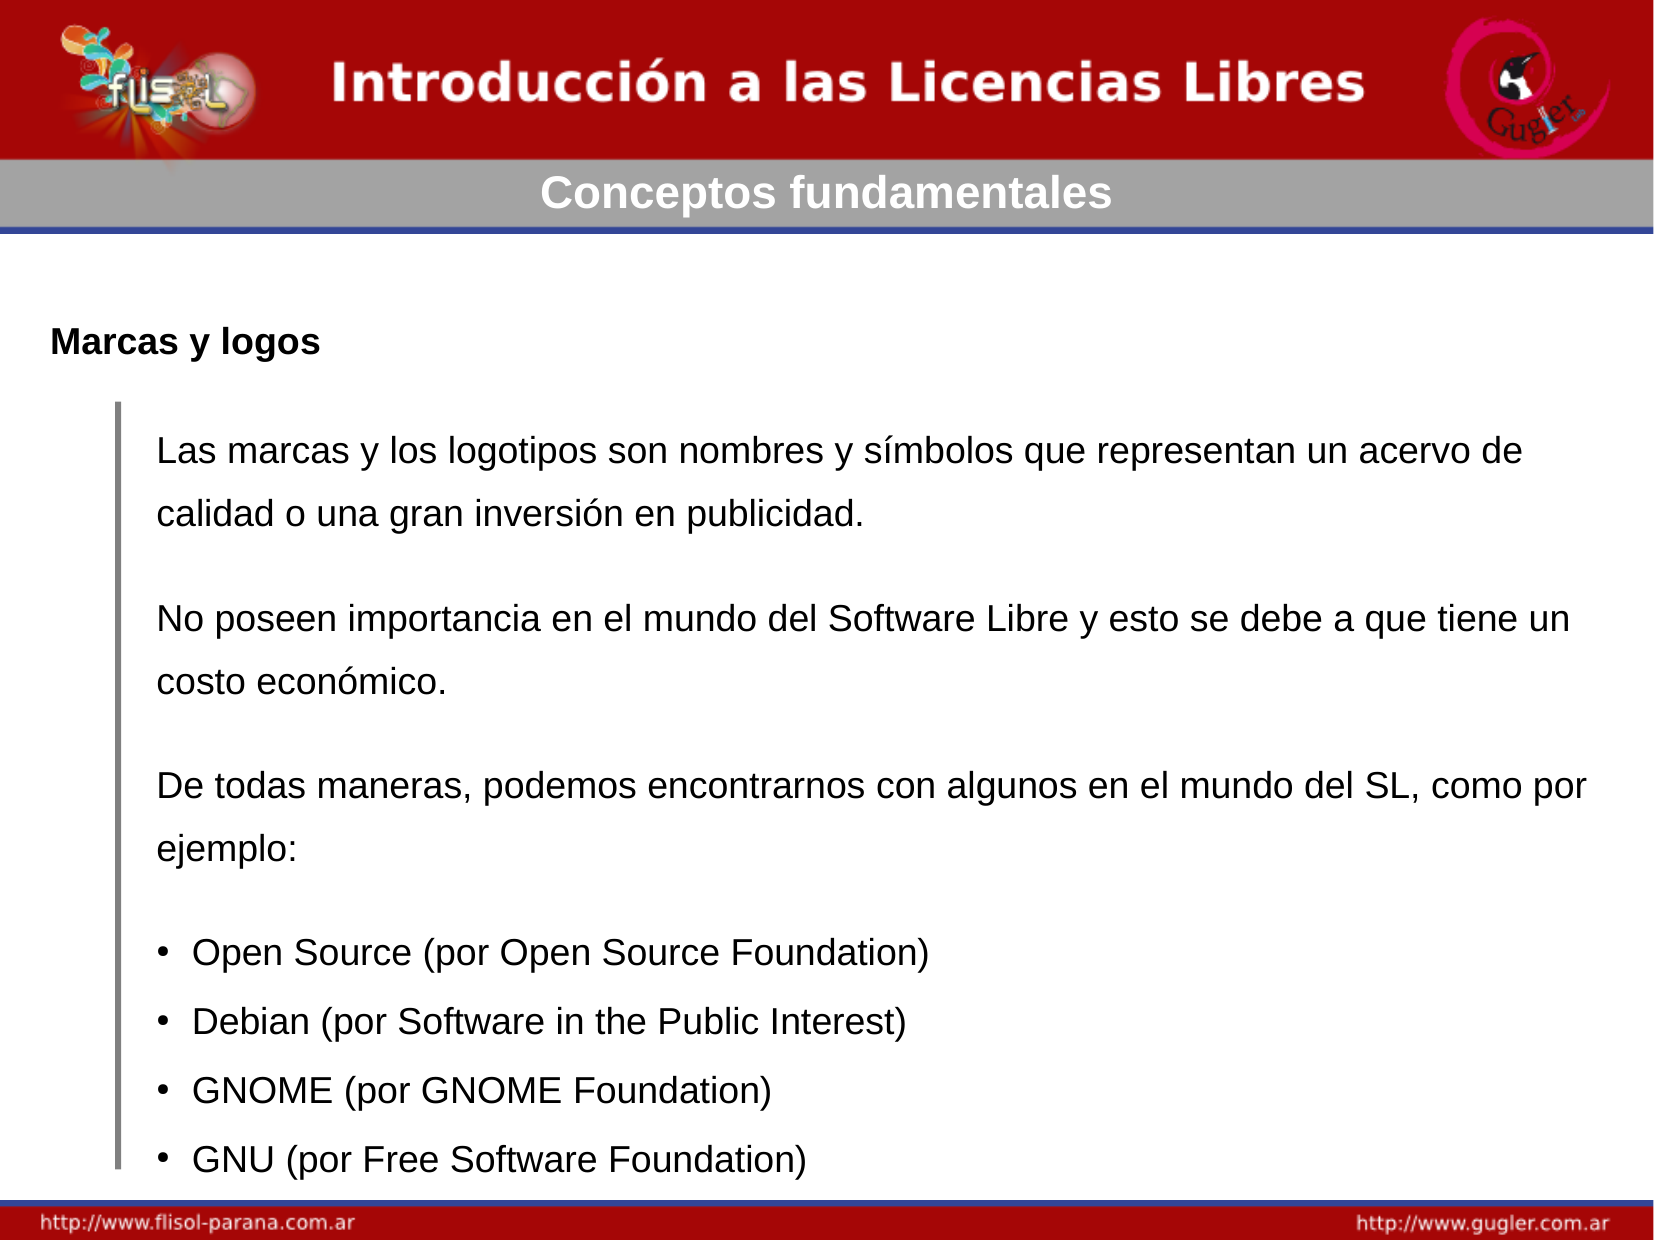

Conceptos fundamentales
Marcas y logos
Las marcas y los logotipos son nombres y símbolos que representan un acervo de calidad o una gran inversión en publicidad.
No poseen importancia en el mundo del Software Libre y esto se debe a que tiene un costo económico.
De todas maneras, podemos encontrarnos con algunos en el mundo del SL, como por ejemplo:
Open Source (por Open Source Foundation)
Debian (por Software in the Public Interest)
GNOME (por GNOME Foundation)
GNU (por Free Software Foundation)